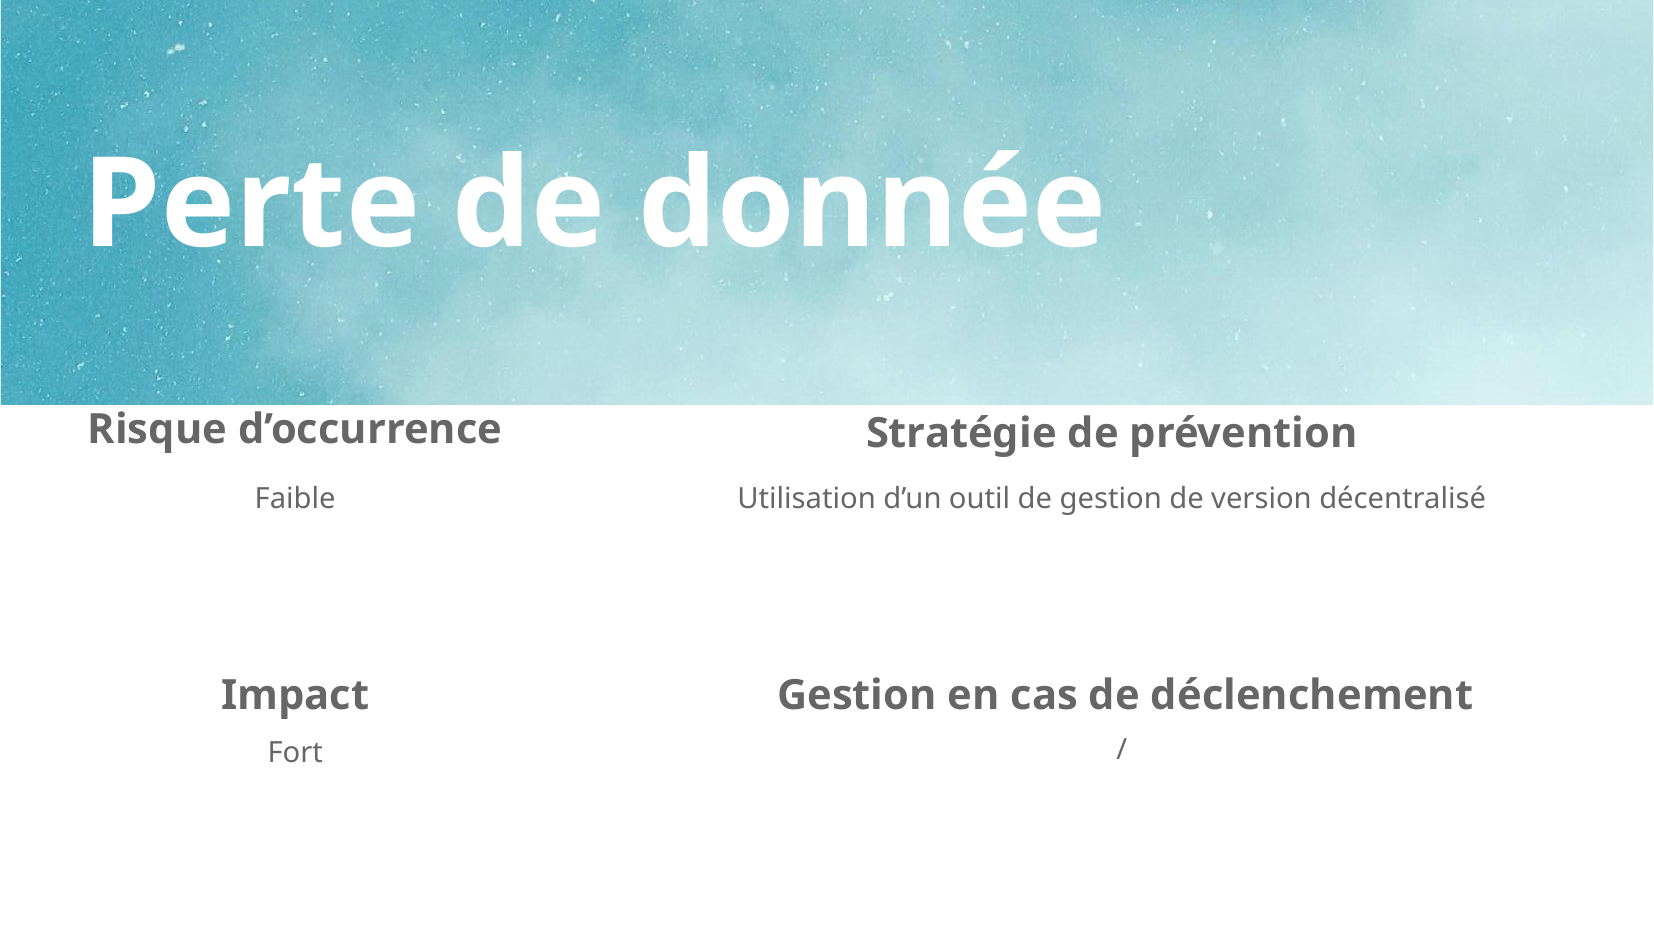

# Perte de donnée
Risque d’occurrence
Stratégie de prévention
Faible
Utilisation d’un outil de gestion de version décentralisé
Impact
Gestion en cas de déclenchement
/
Fort